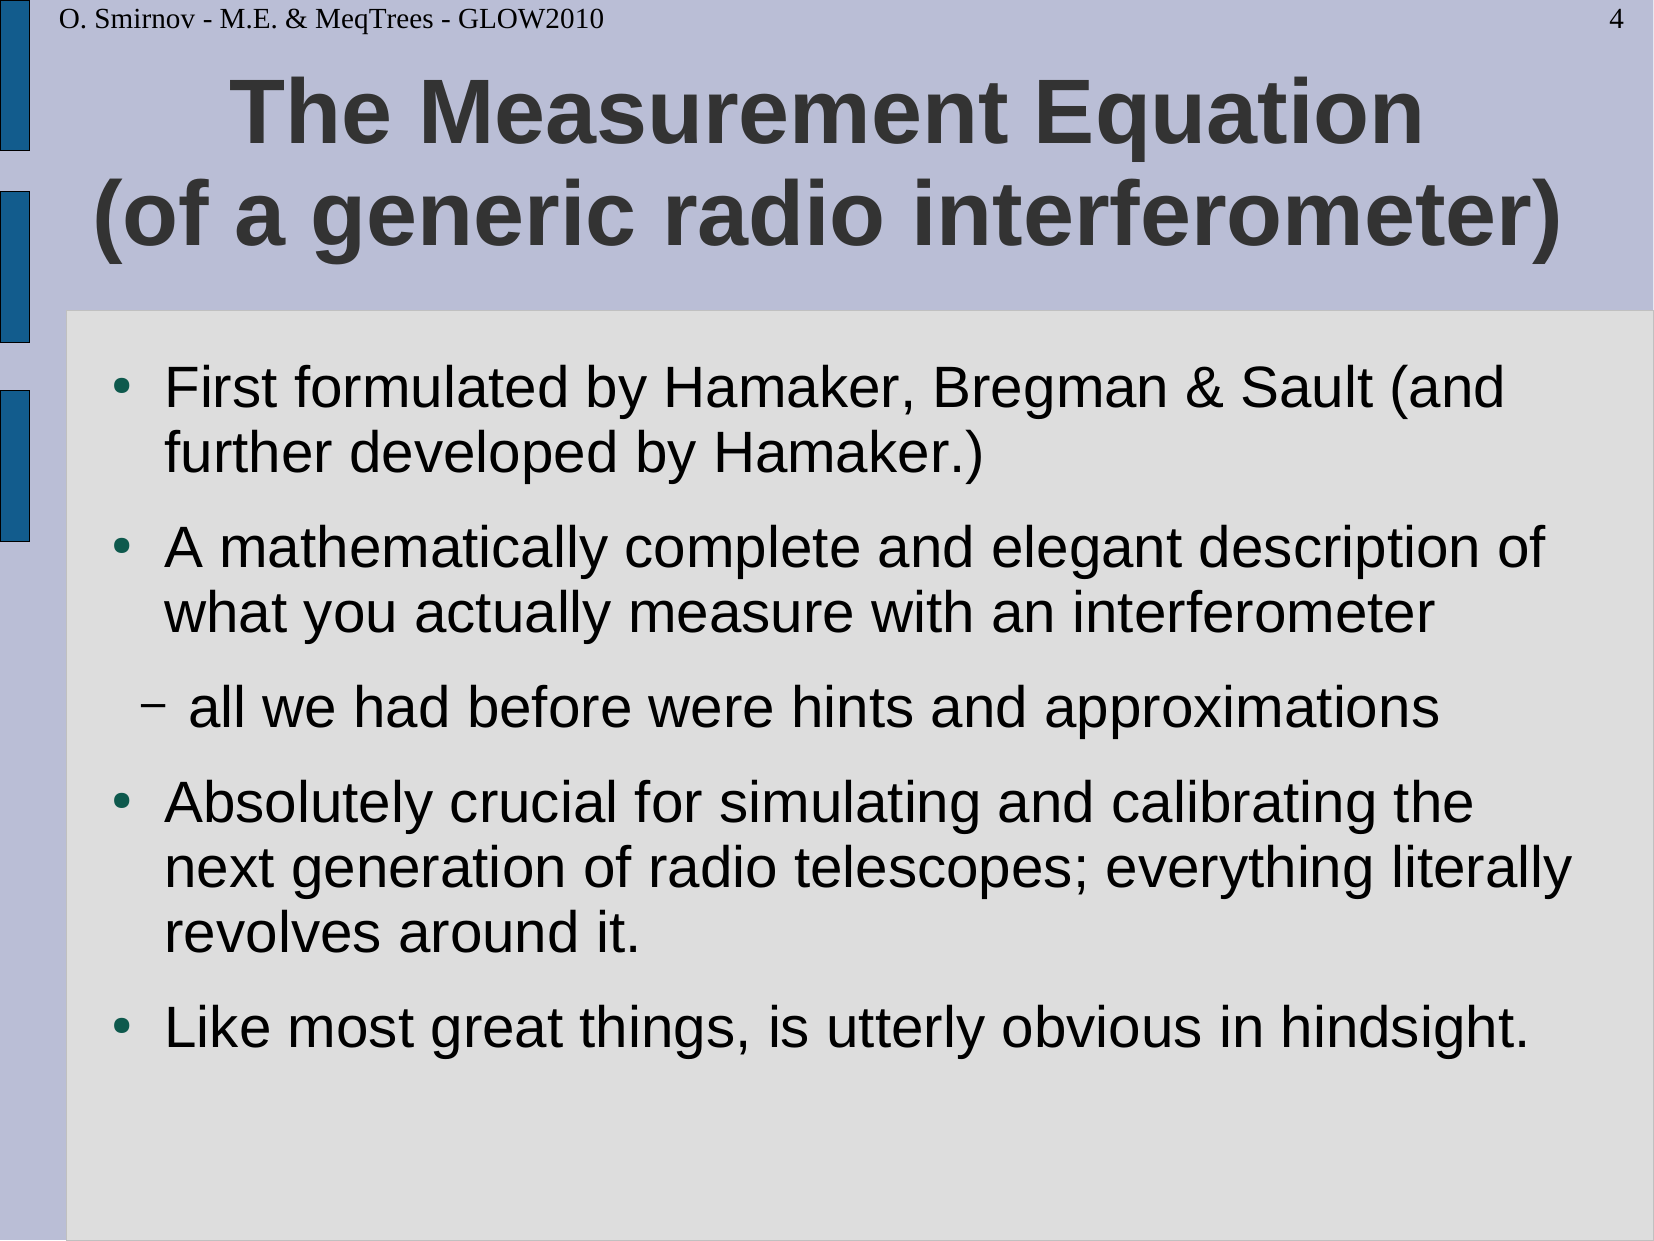

O. Smirnov - M.E. & MeqTrees - GLOW2010
4
# The Measurement Equation (of a generic radio interferometer)
First formulated by Hamaker, Bregman & Sault (and further developed by Hamaker.)
A mathematically complete and elegant description of what you actually measure with an interferometer
all we had before were hints and approximations
Absolutely crucial for simulating and calibrating the next generation of radio telescopes; everything literally revolves around it.
Like most great things, is utterly obvious in hindsight.